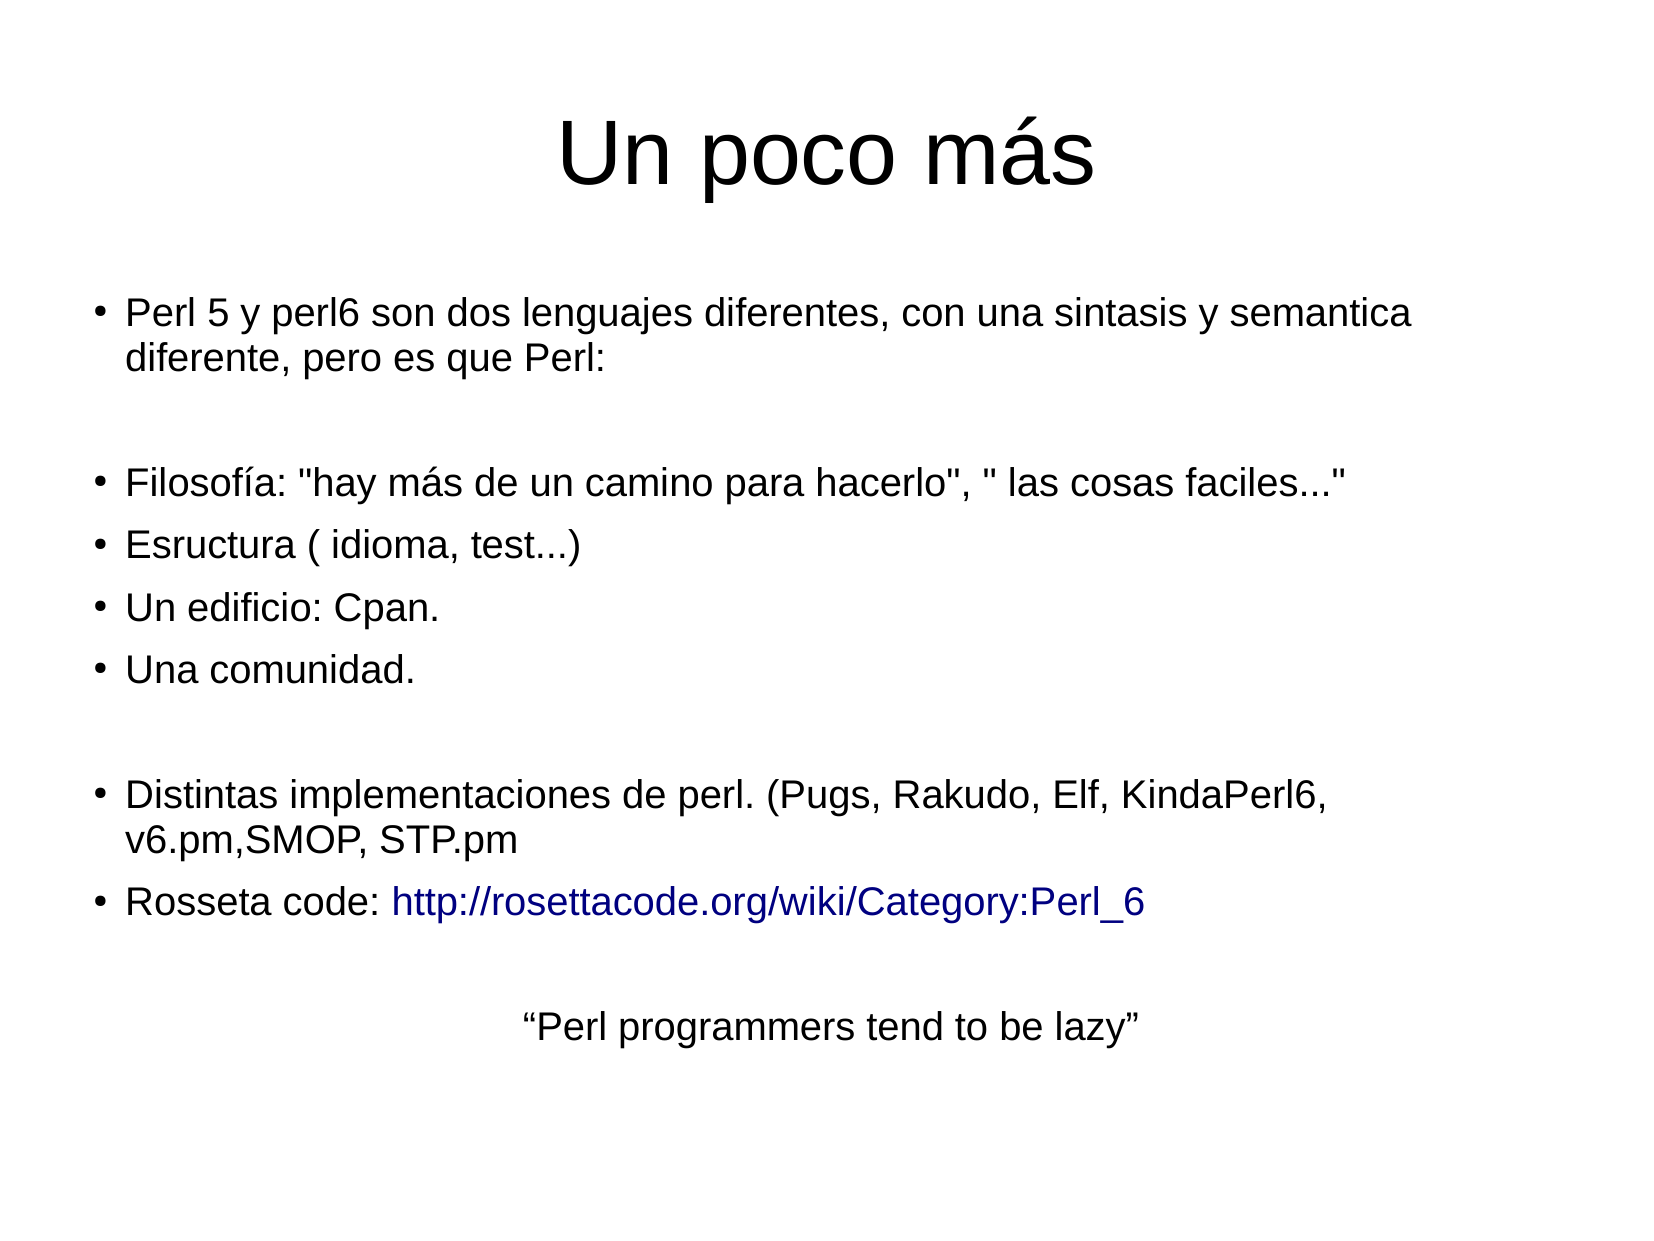

# Un poco más
Perl 5 y perl6 son dos lenguajes diferentes, con una sintasis y semantica diferente, pero es que Perl:
Filosofía: "hay más de un camino para hacerlo", " las cosas faciles..."
Esructura ( idioma, test...)
Un edificio: Cpan.
Una comunidad.
Distintas implementaciones de perl. (Pugs, Rakudo, Elf, KindaPerl6, v6.pm,SMOP, STP.pm
Rosseta code: http://rosettacode.org/wiki/Category:Perl_6
“Perl programmers tend to be lazy”